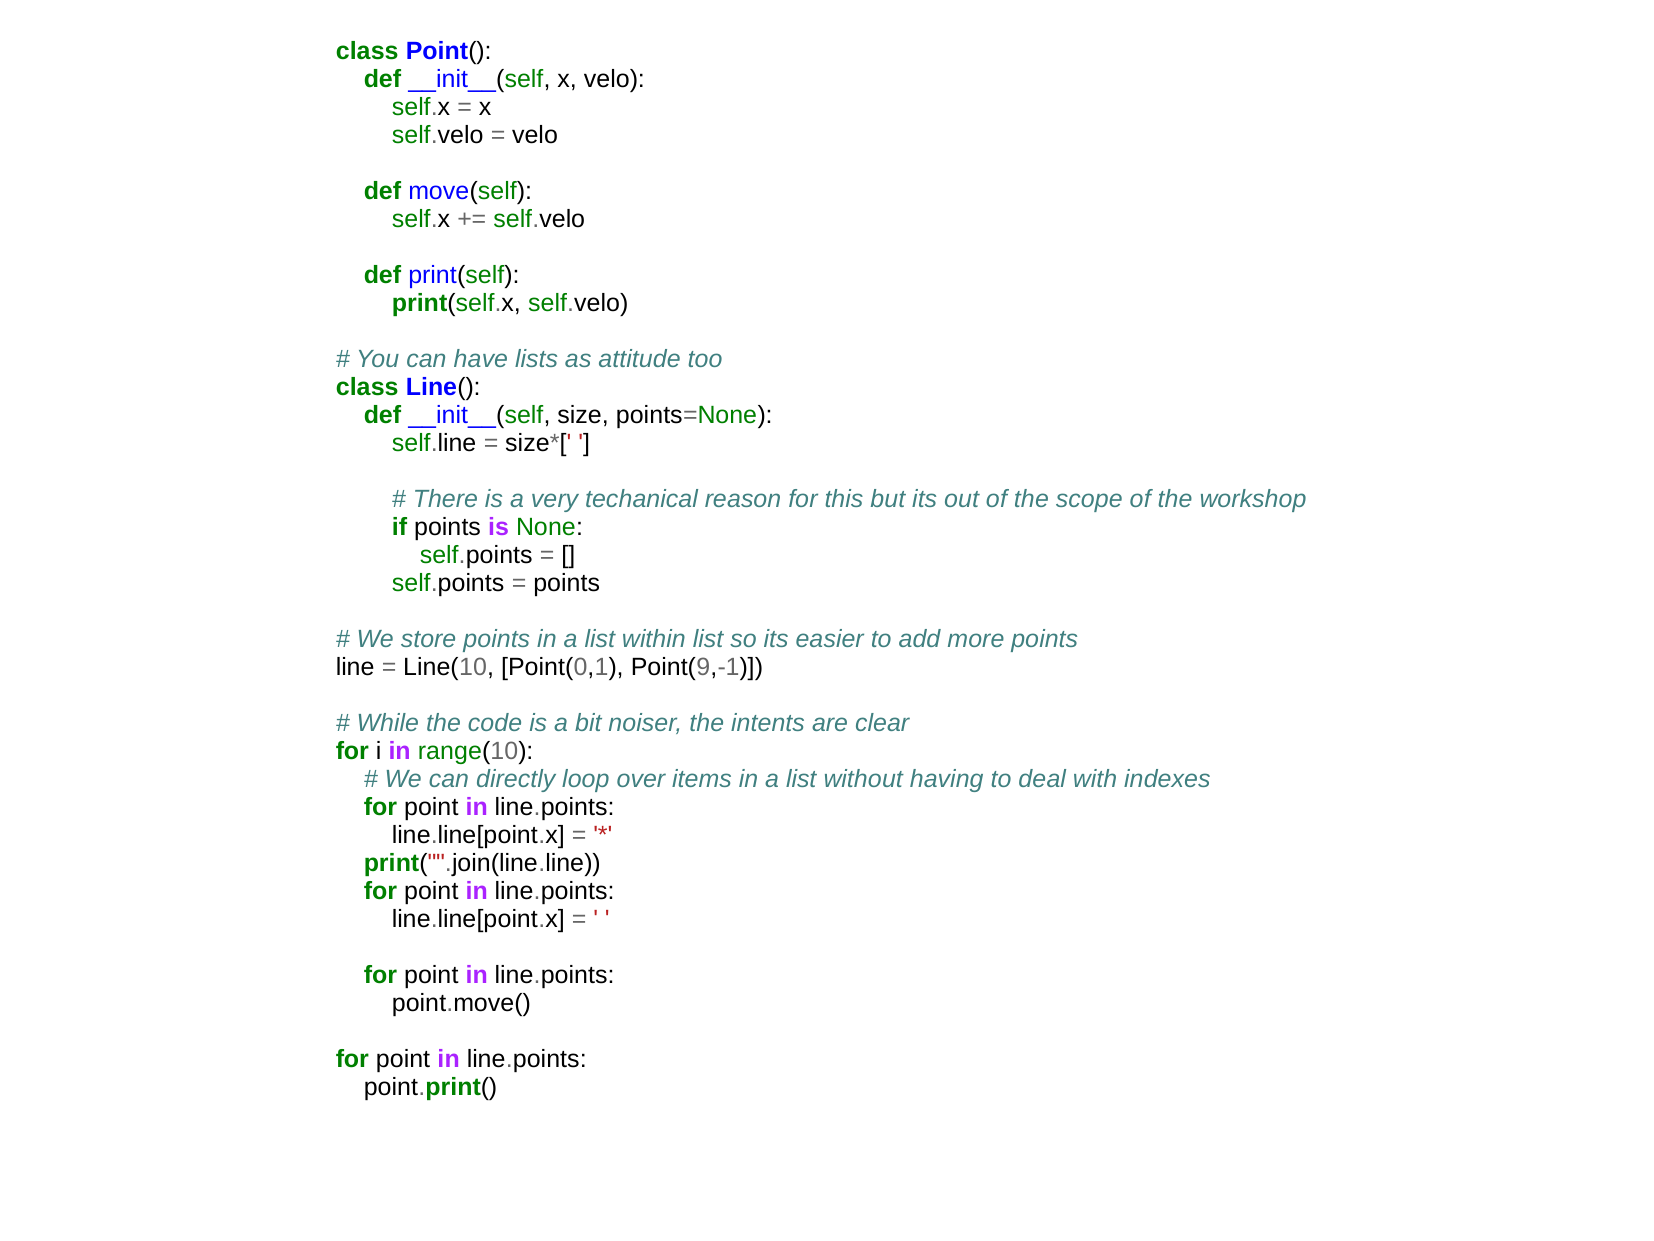

class Point():
 def __init__(self, x, velo):
 self.x = x
 self.velo = velo
 def move(self):
 self.x += self.velo
 def print(self):
 print(self.x, self.velo)
# You can have lists as attitude too
class Line():
 def __init__(self, size, points=None):
 self.line = size*[' ']
 # There is a very techanical reason for this but its out of the scope of the workshop
 if points is None:
 self.points = []
 self.points = points
# We store points in a list within list so its easier to add more points
line = Line(10, [Point(0,1), Point(9,-1)])
# While the code is a bit noiser, the intents are clear
for i in range(10):
 # We can directly loop over items in a list without having to deal with indexes
 for point in line.points:
 line.line[point.x] = '*'
 print("".join(line.line))
 for point in line.points:
 line.line[point.x] = ' '
 for point in line.points:
 point.move()
for point in line.points:
 point.print()